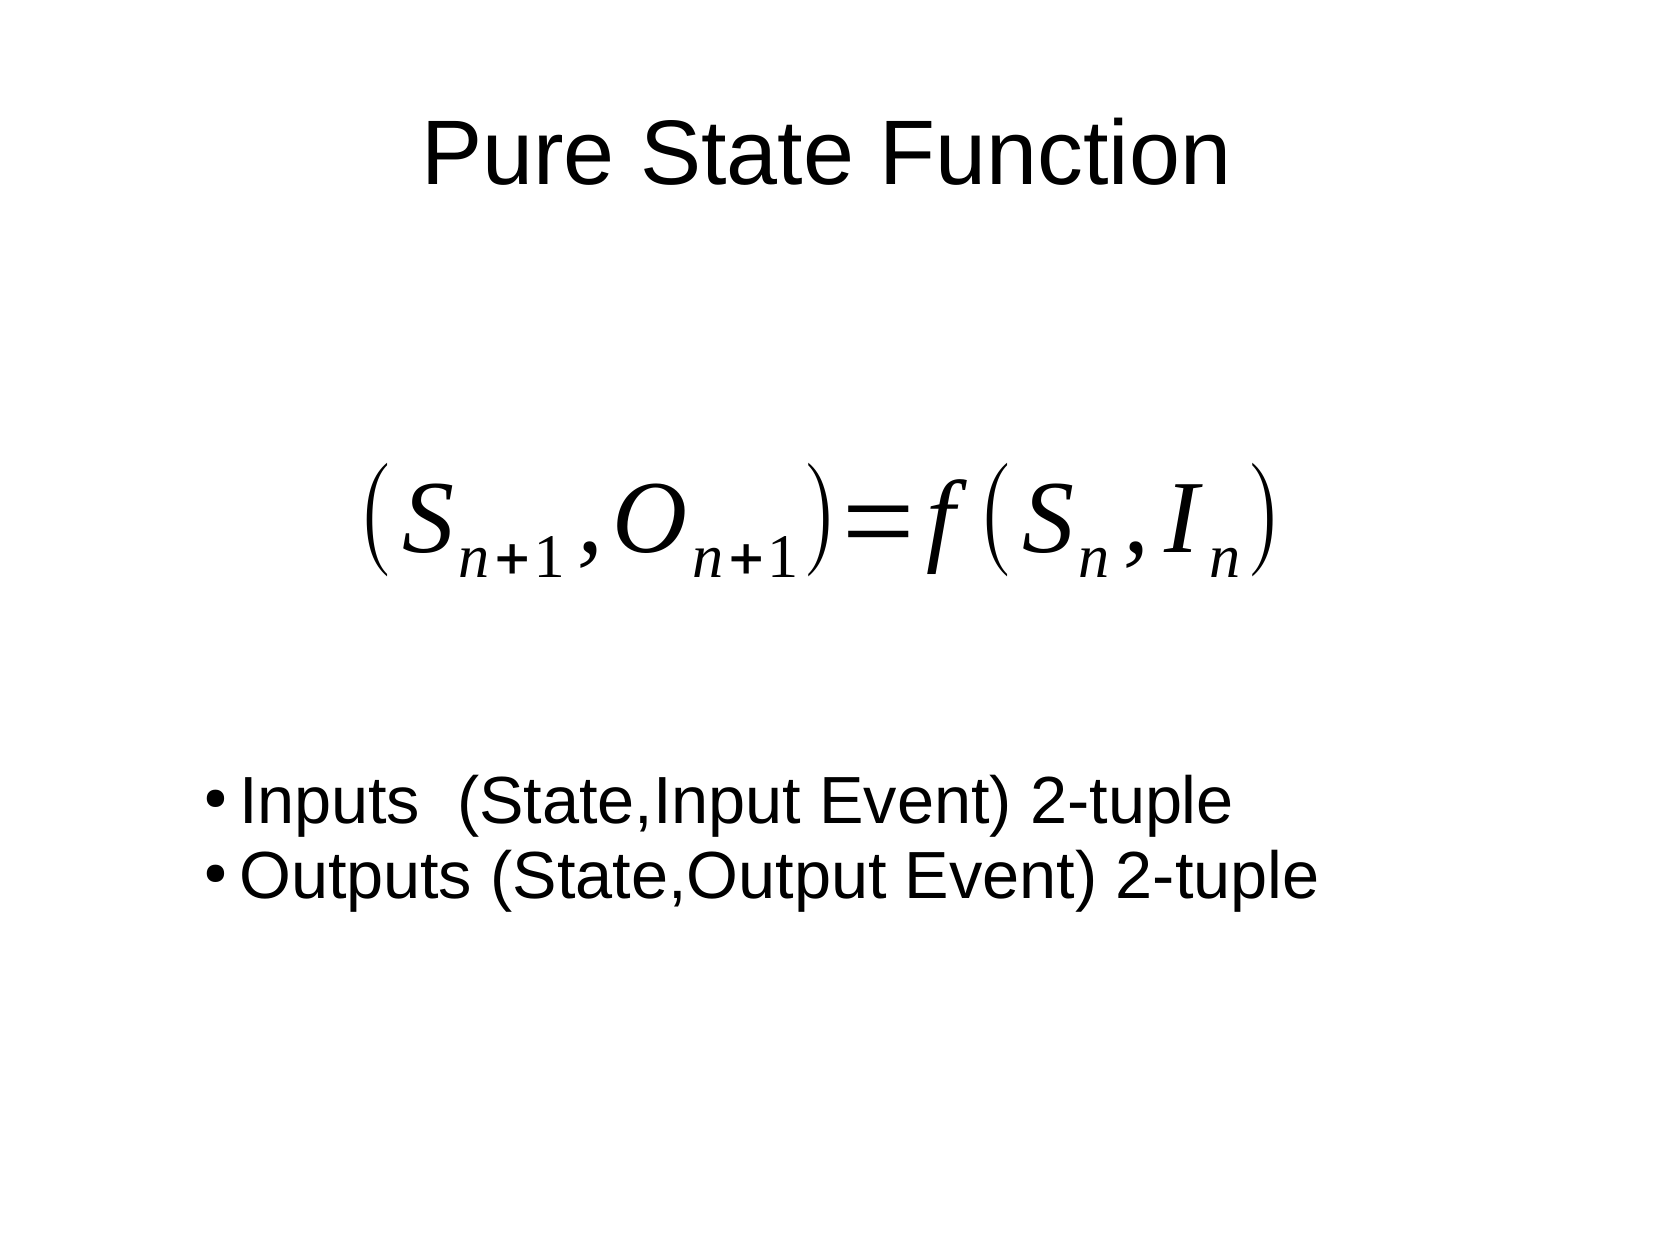

# Pure State Function
Inputs (State,Input Event) 2-tuple
Outputs (State,Output Event) 2-tuple